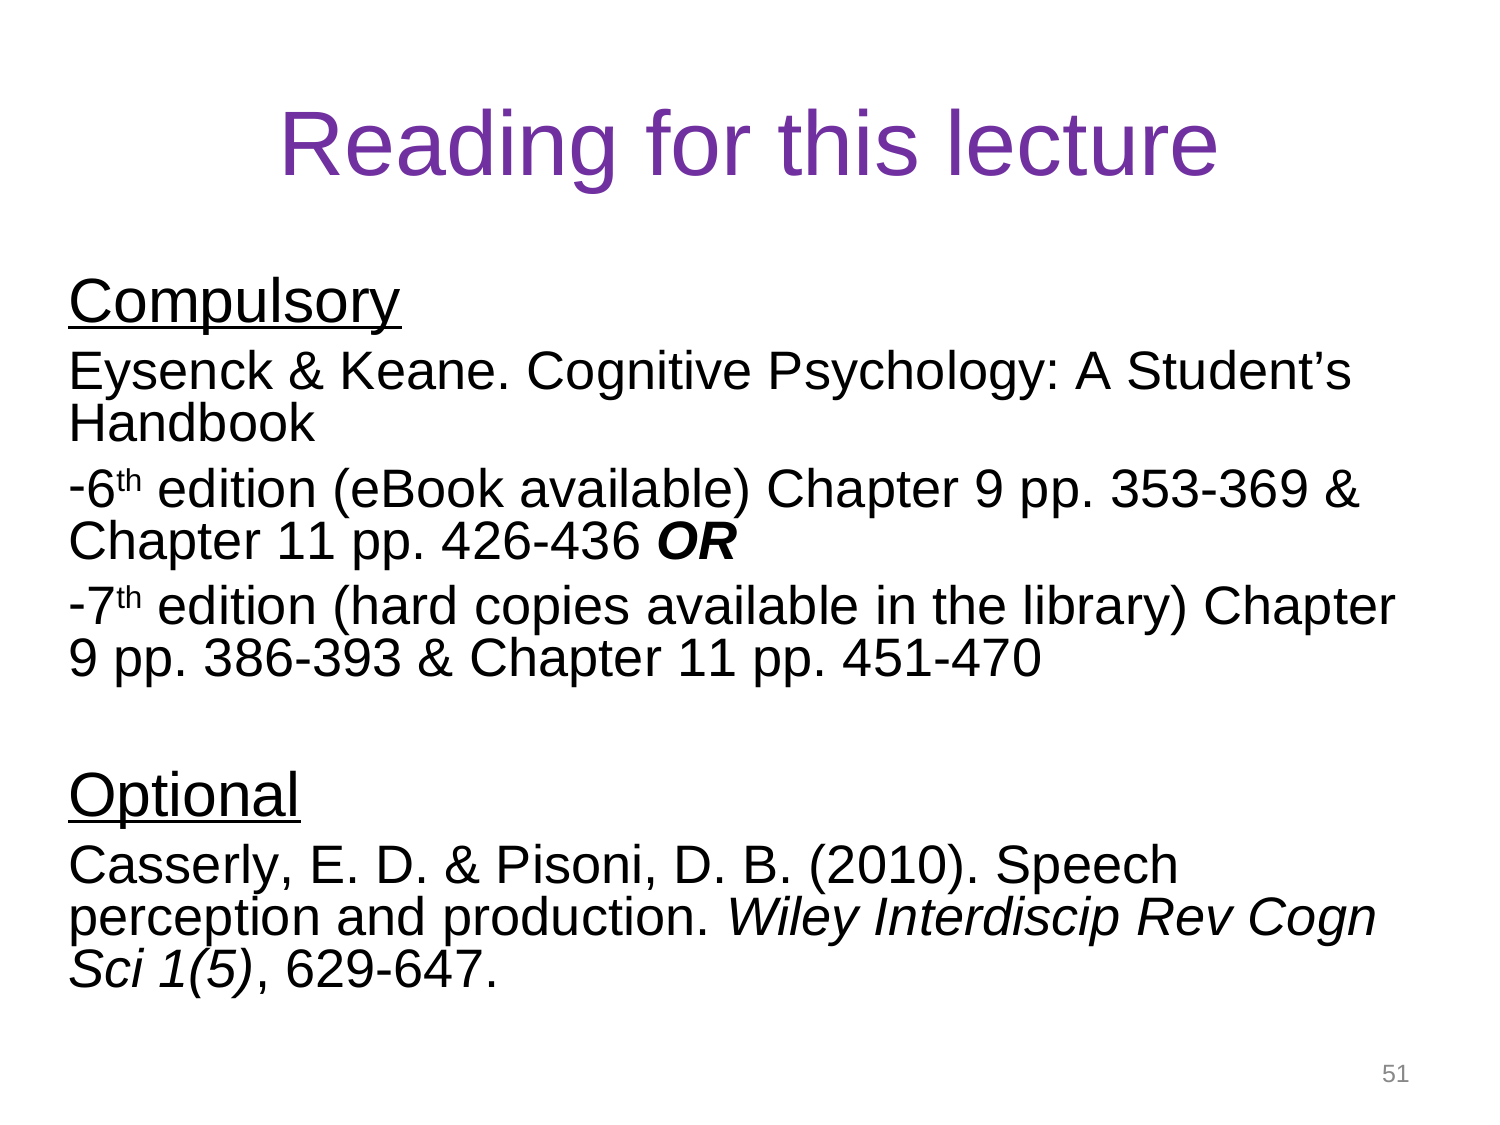

# Reading for this lecture
Compulsory
Eysenck & Keane. Cognitive Psychology: A Student’s Handbook
6th edition (eBook available) Chapter 9 pp. 353-369 & Chapter 11 pp. 426-436 OR
7th edition (hard copies available in the library) Chapter 9 pp. 386-393 & Chapter 11 pp. 451-470
Optional
Casserly, E. D. & Pisoni, D. B. (2010). Speech perception and production. Wiley Interdiscip Rev Cogn Sci 1(5), 629-647.